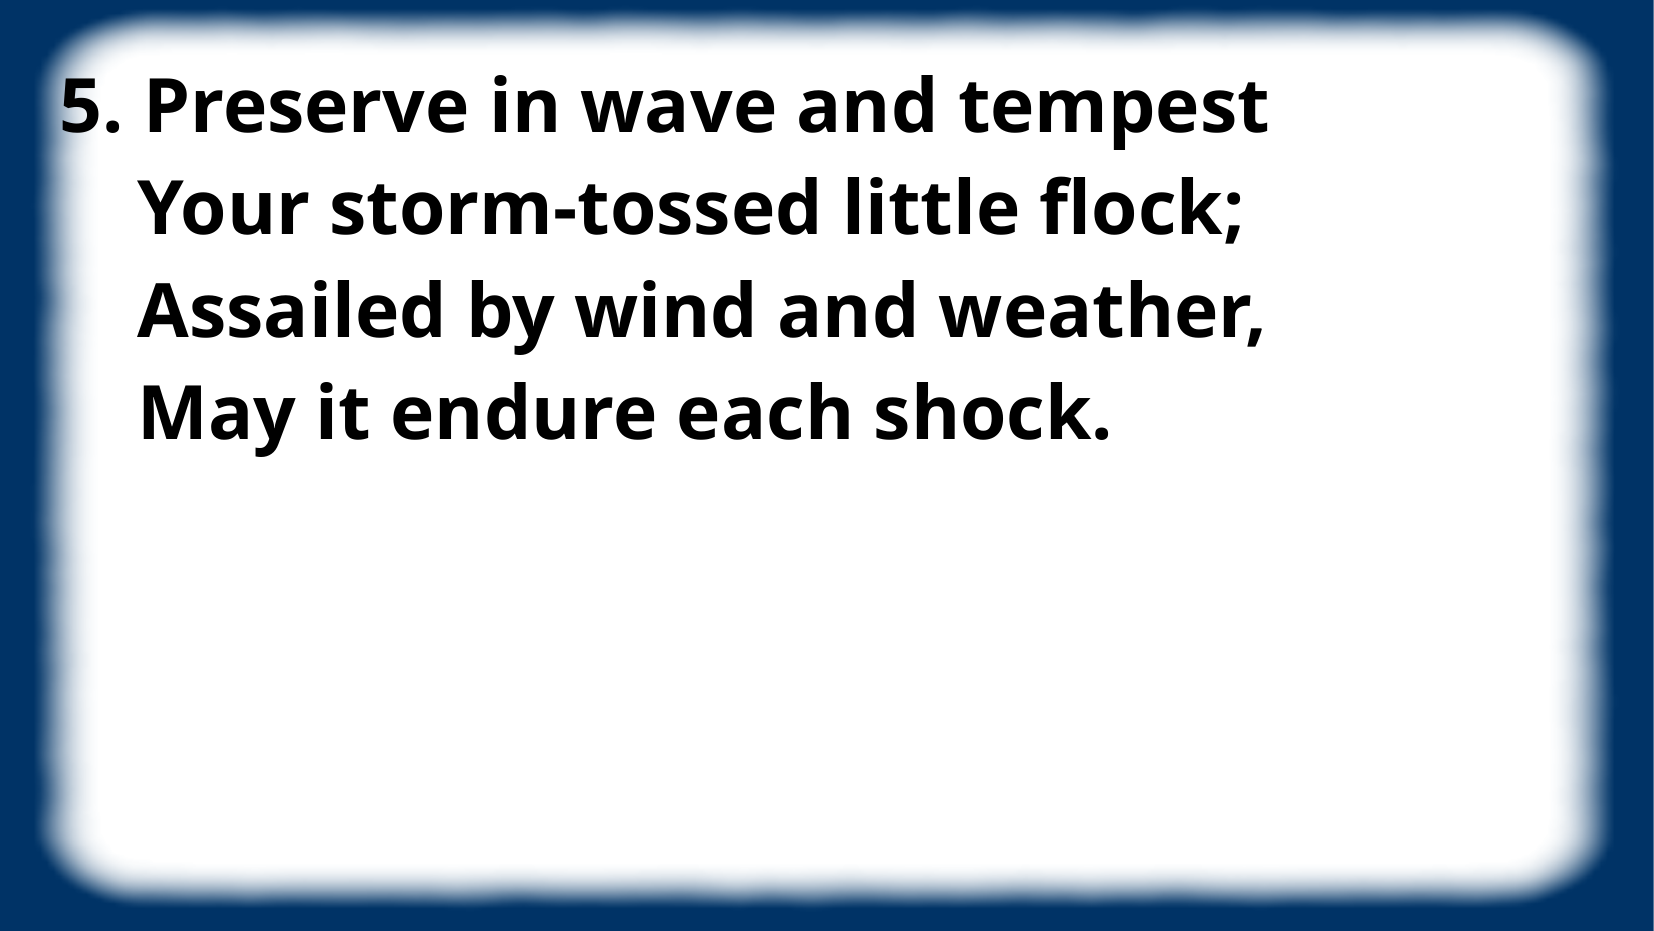

5. Preserve in wave and tempest
 Your storm-tossed little flock;
 Assailed by wind and weather,
 May it endure each shock.